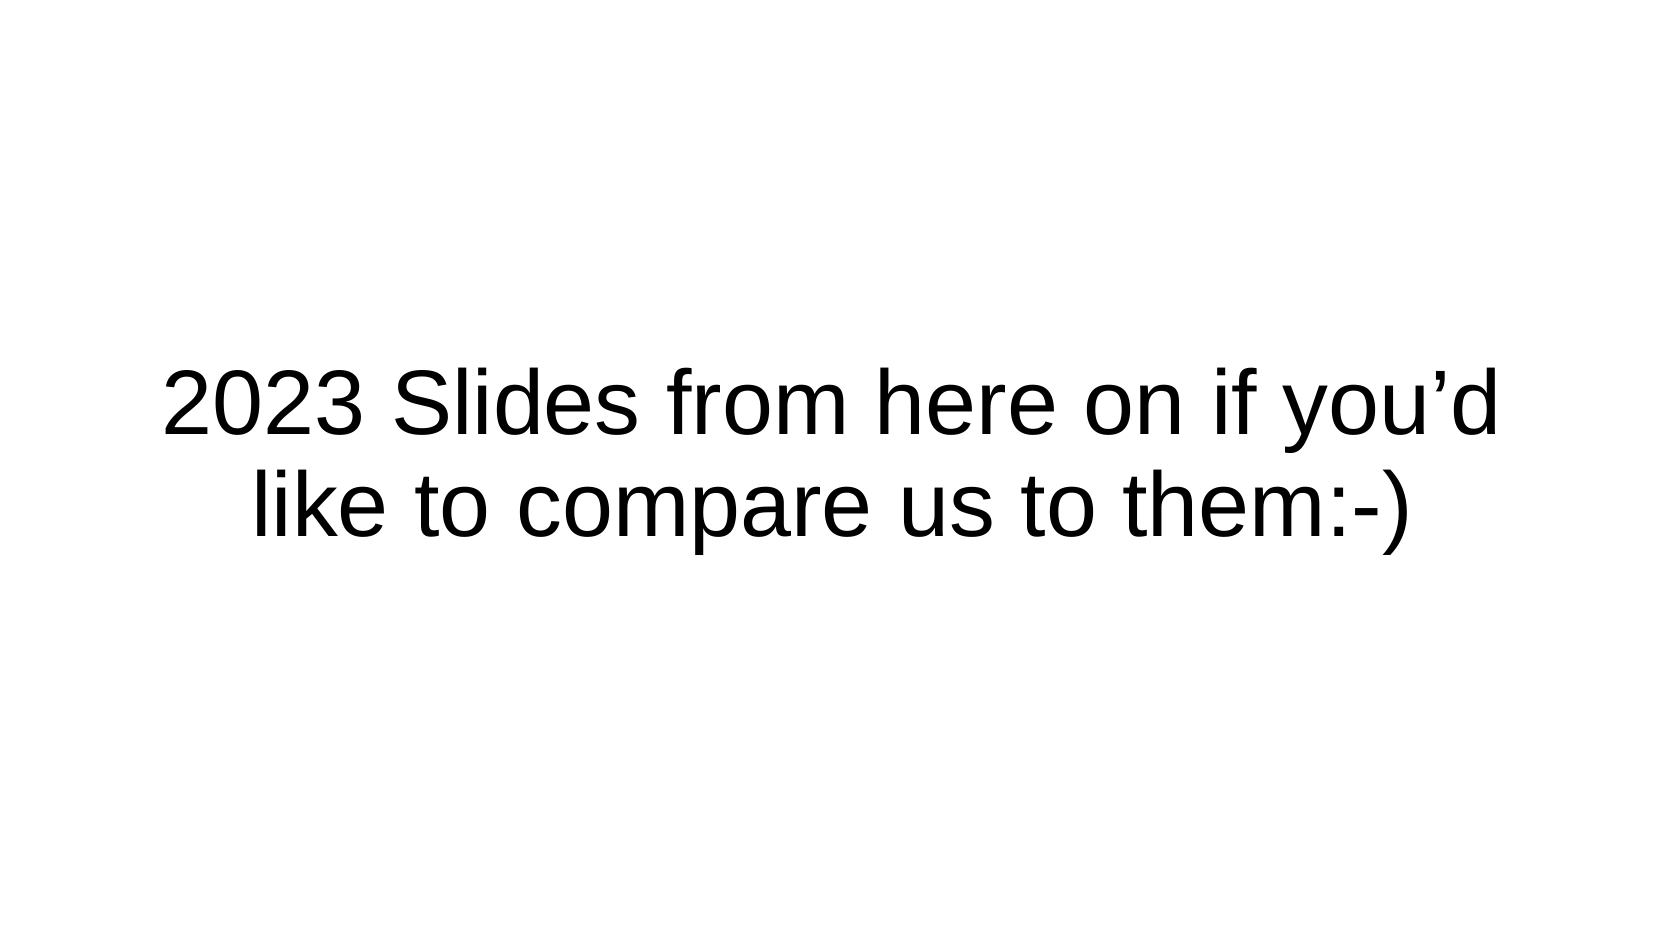

# 2023 Slides from here on if you’d like to compare us to them:-)